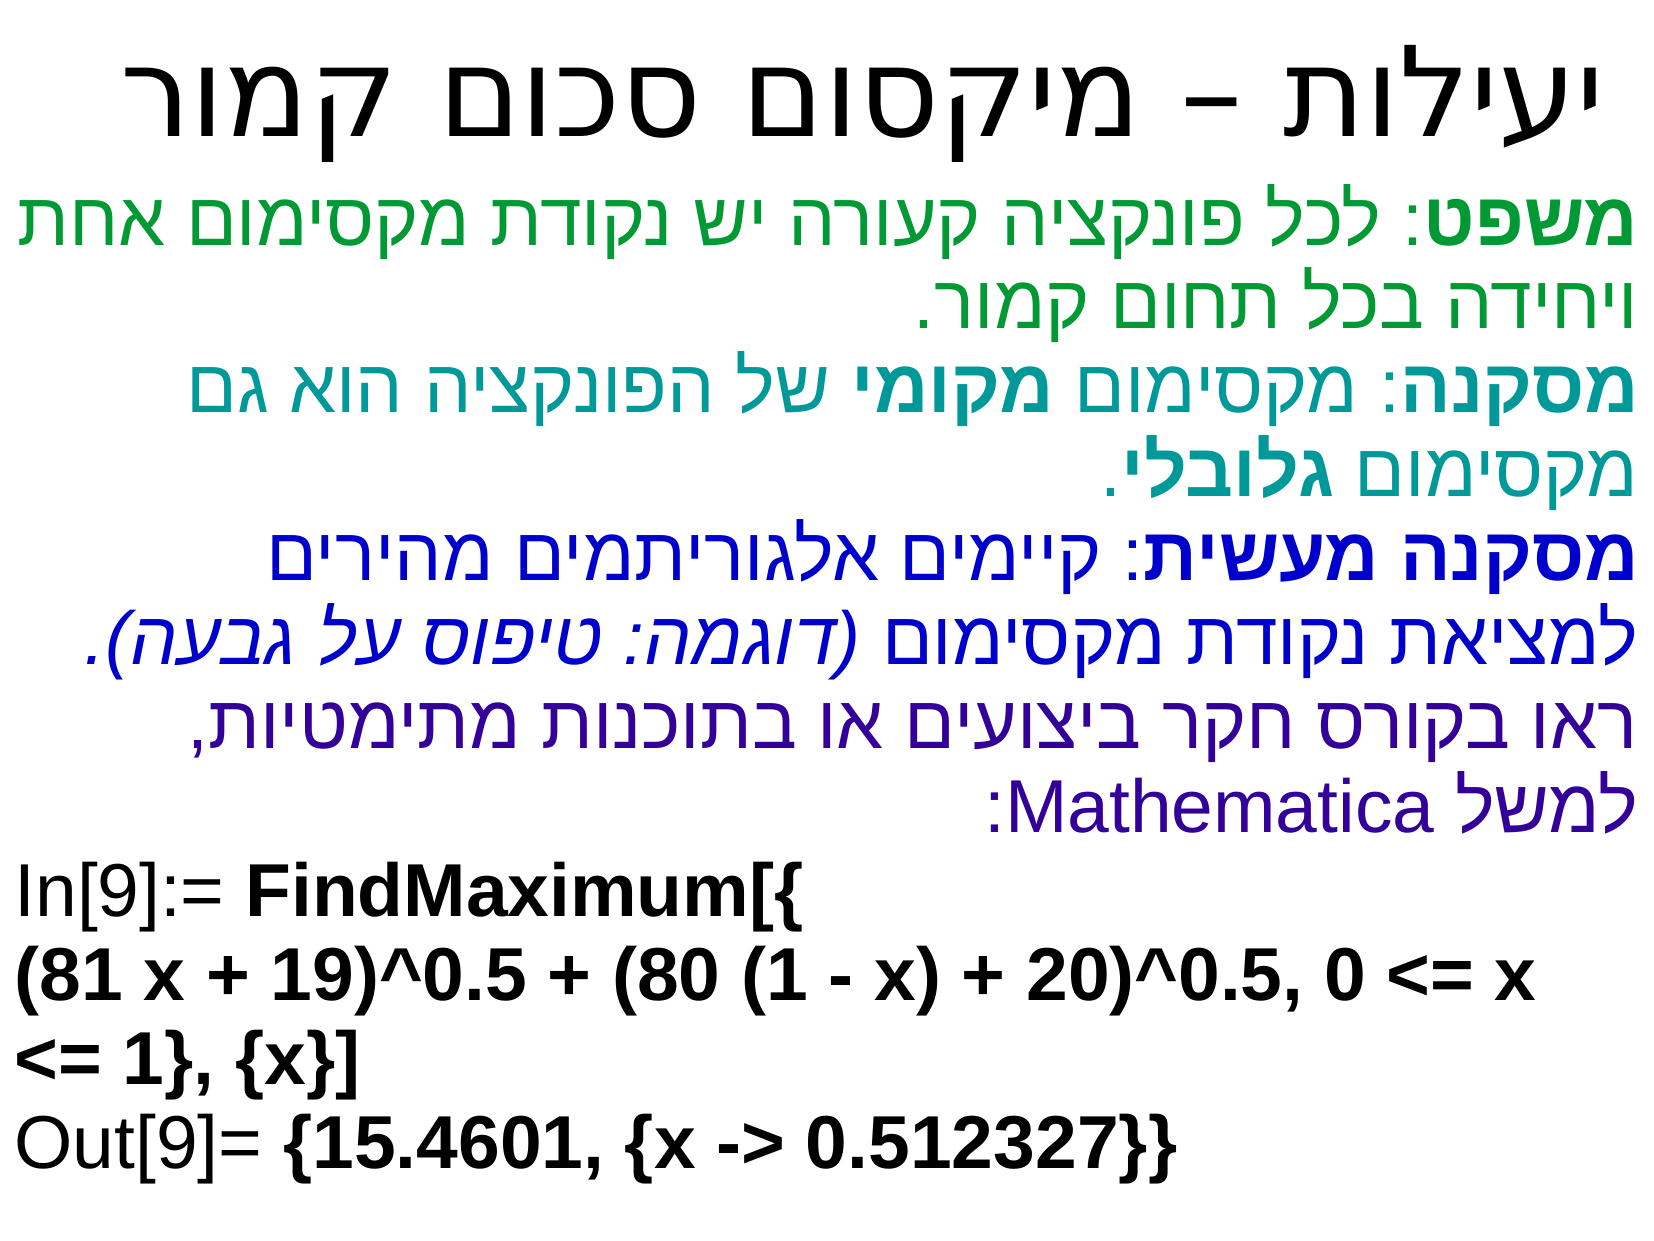

# יעילות – מיקסום סכום קמור
משפט: לכל פונקציה קעורה יש נקודת מקסימום אחת ויחידה בכל תחום קמור.
מסקנה: מקסימום מקומי של הפונקציה הוא גם מקסימום גלובלי.
מסקנה מעשית: קיימים אלגוריתמים מהירים למציאת נקודת מקסימום (דוגמה: טיפוס על גבעה).
ראו בקורס חקר ביצועים או בתוכנות מתימטיות, למשל Mathematica:
In[9]:= FindMaximum[{
(81 x + 19)^0.5 + (80 (1 - x) + 20)^0.5, 0 <= x <= 1}, {x}]
Out[9]= {15.4601, {x -> 0.512327}}